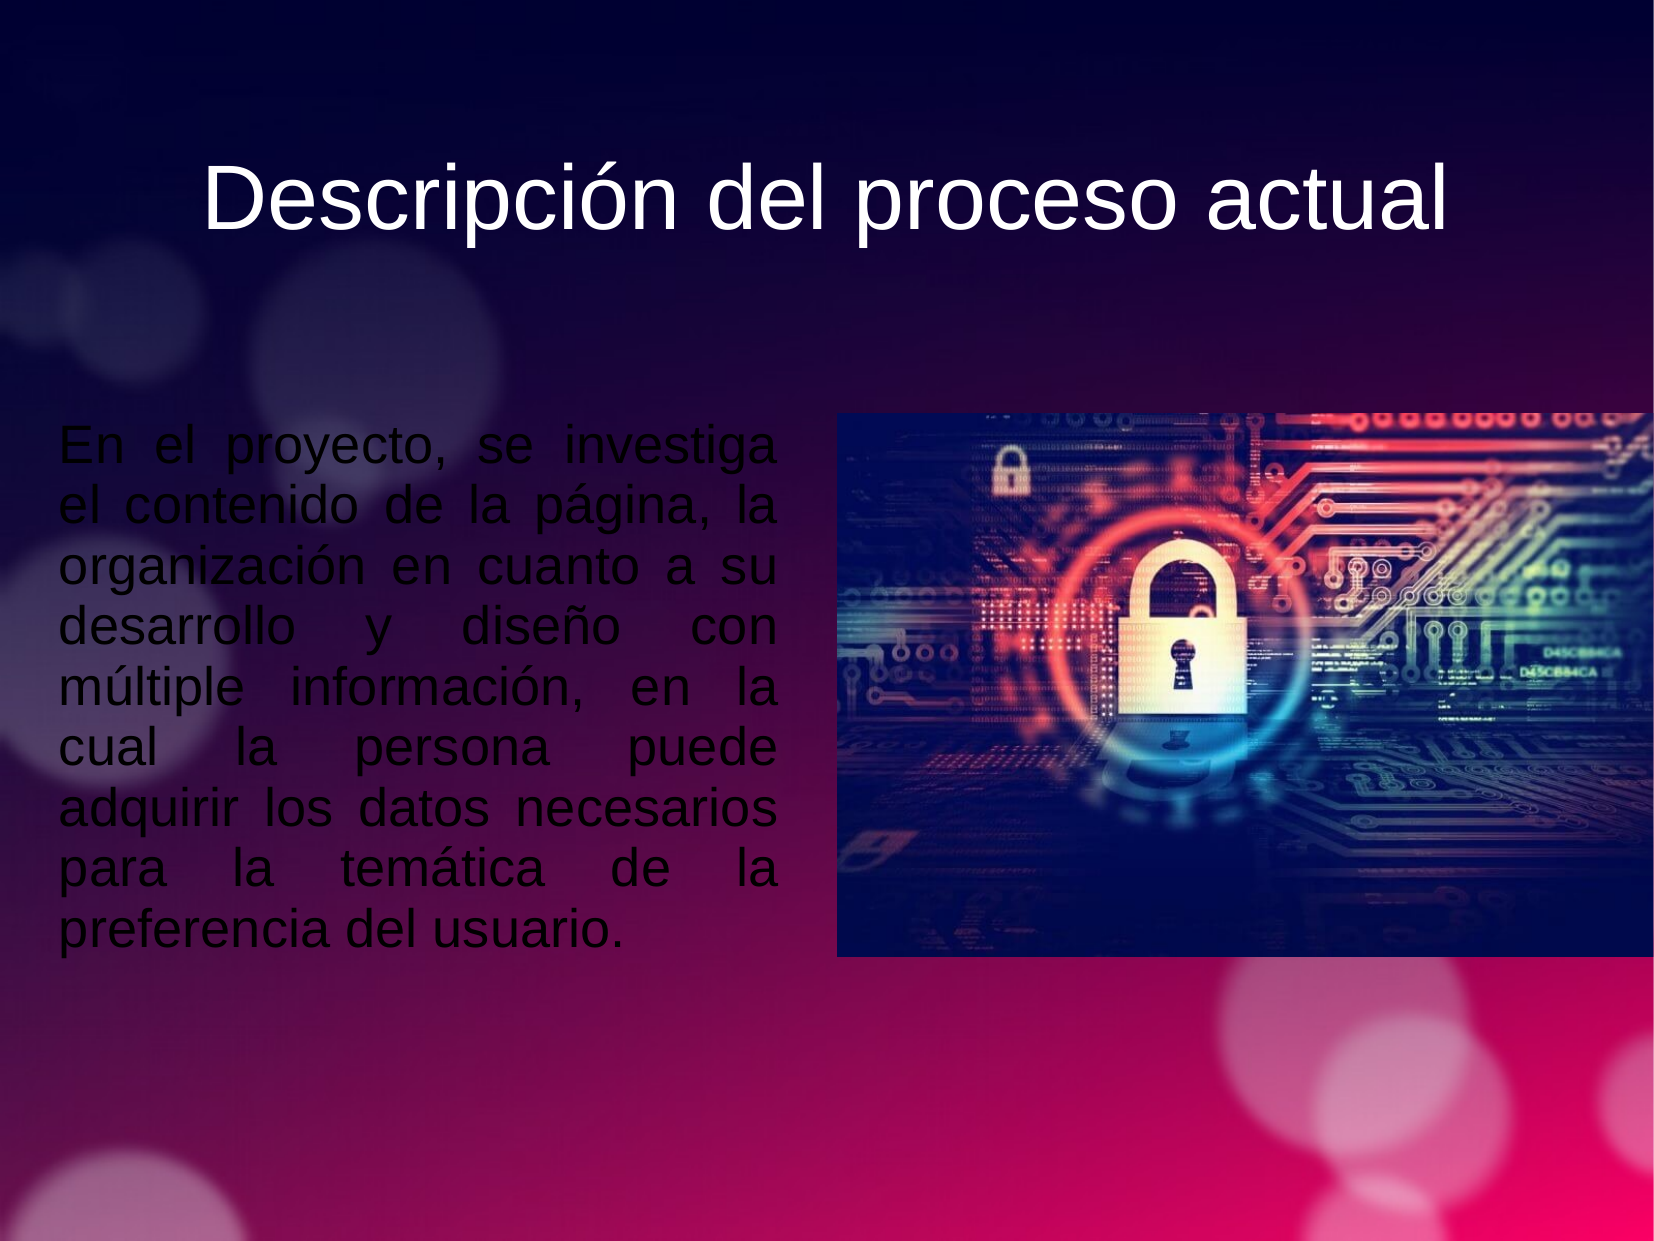

# Descripción del proceso actual
En el proyecto, se investiga el contenido de la página, la organización en cuanto a su desarrollo y diseño con múltiple información, en la cual la persona puede adquirir los datos necesarios para la temática de la preferencia del usuario.